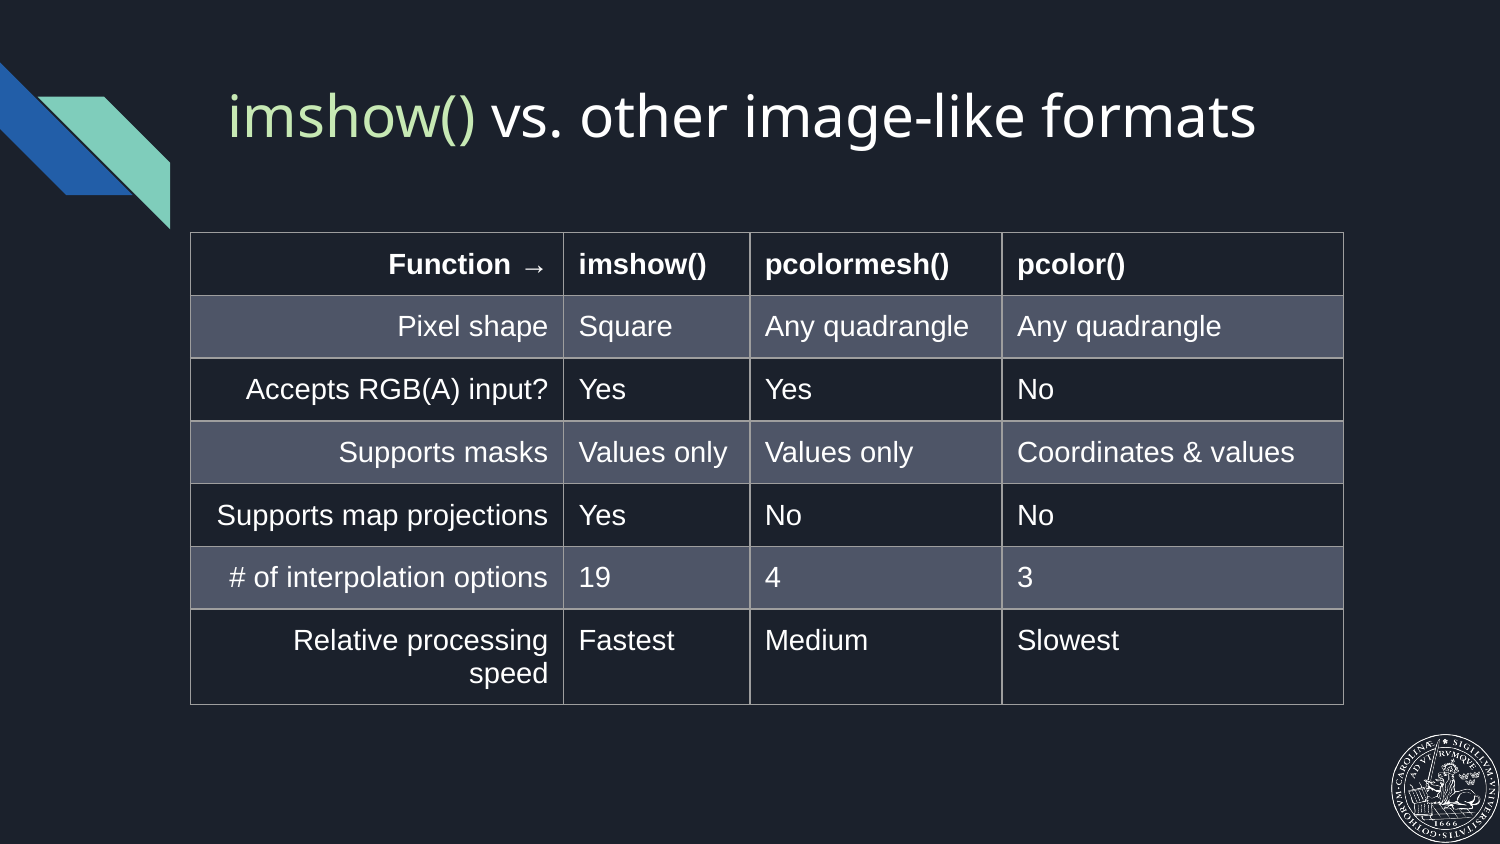

# imshow() vs. other image-like formats
| Function → | imshow() | pcolormesh() | pcolor() |
| --- | --- | --- | --- |
| Pixel shape | Square | Any quadrangle | Any quadrangle |
| Accepts RGB(A) input? | Yes | Yes | No |
| Supports masks | Values only | Values only | Coordinates & values |
| Supports map projections | Yes | No | No |
| # of interpolation options | 19 | 4 | 3 |
| Relative processing speed | Fastest | Medium | Slowest |